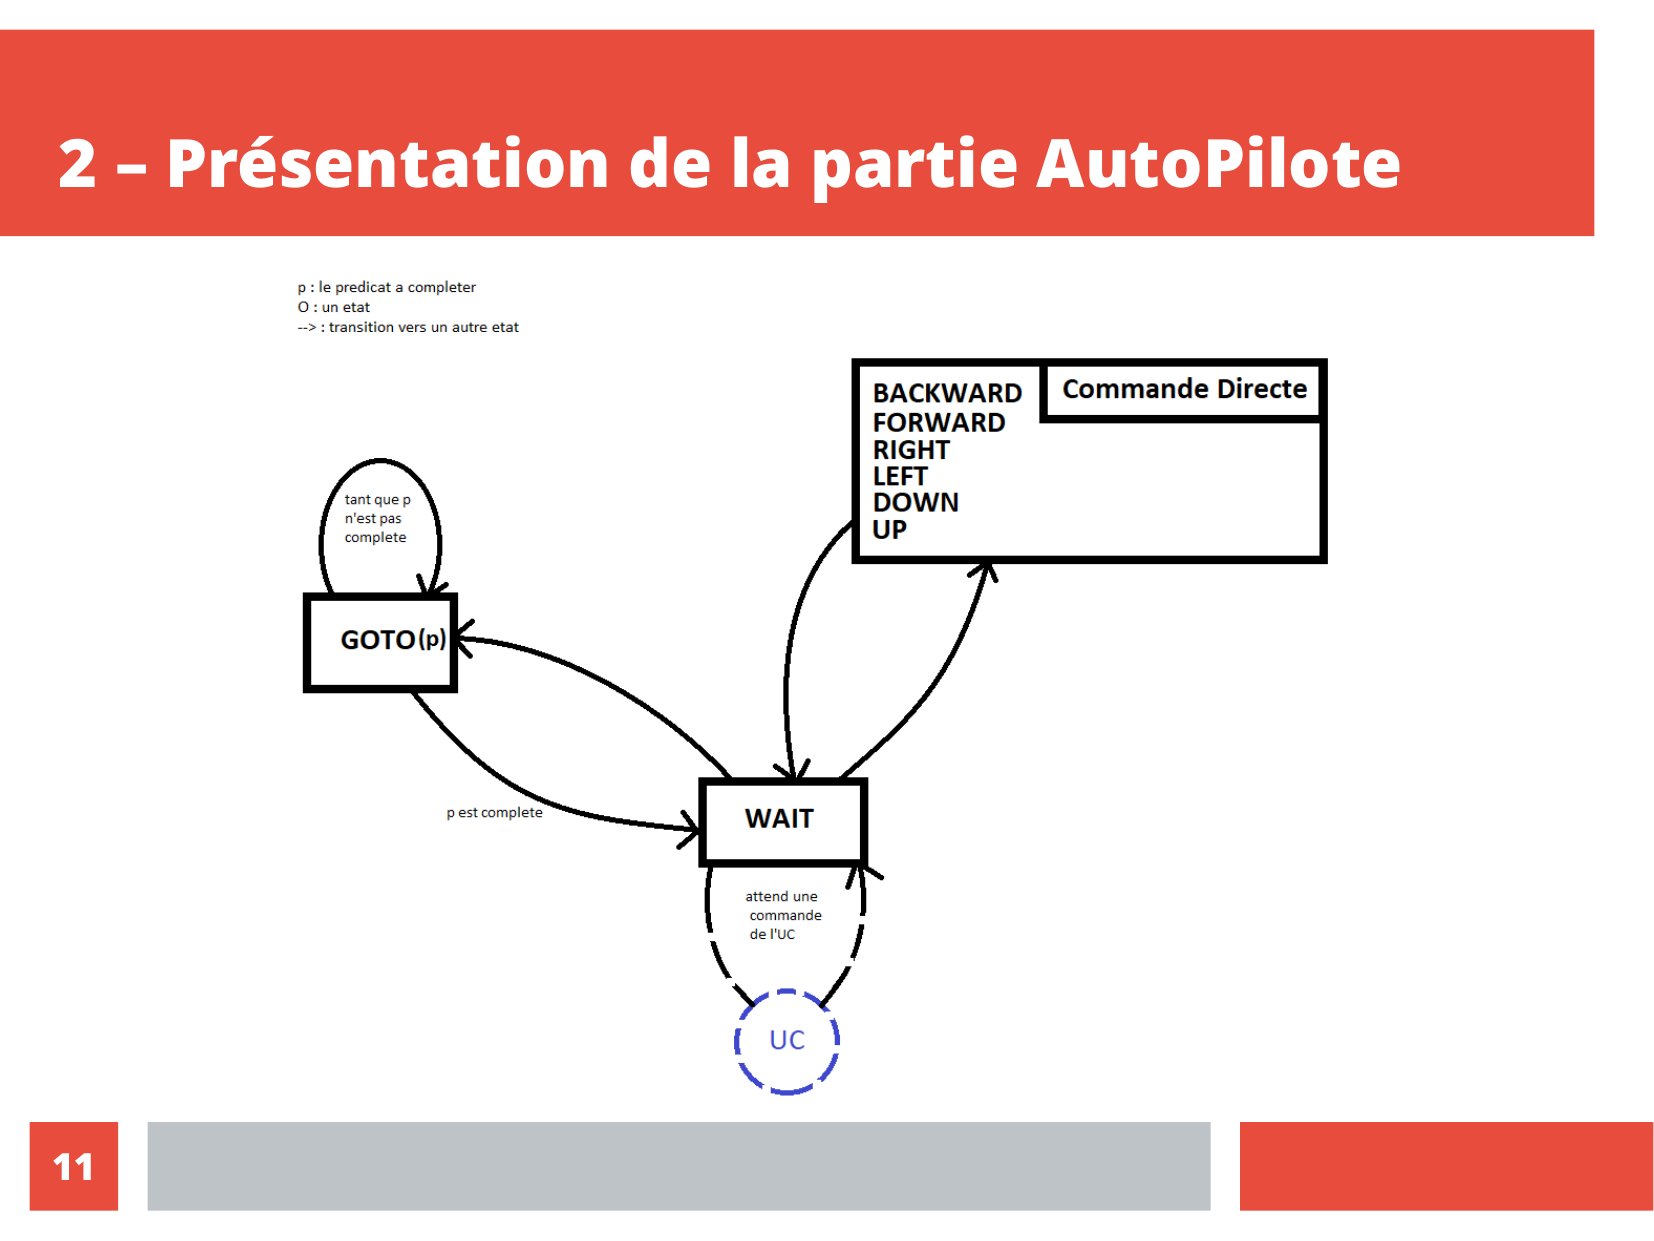

# 2 – Présentation de la partie AutoPilote
11